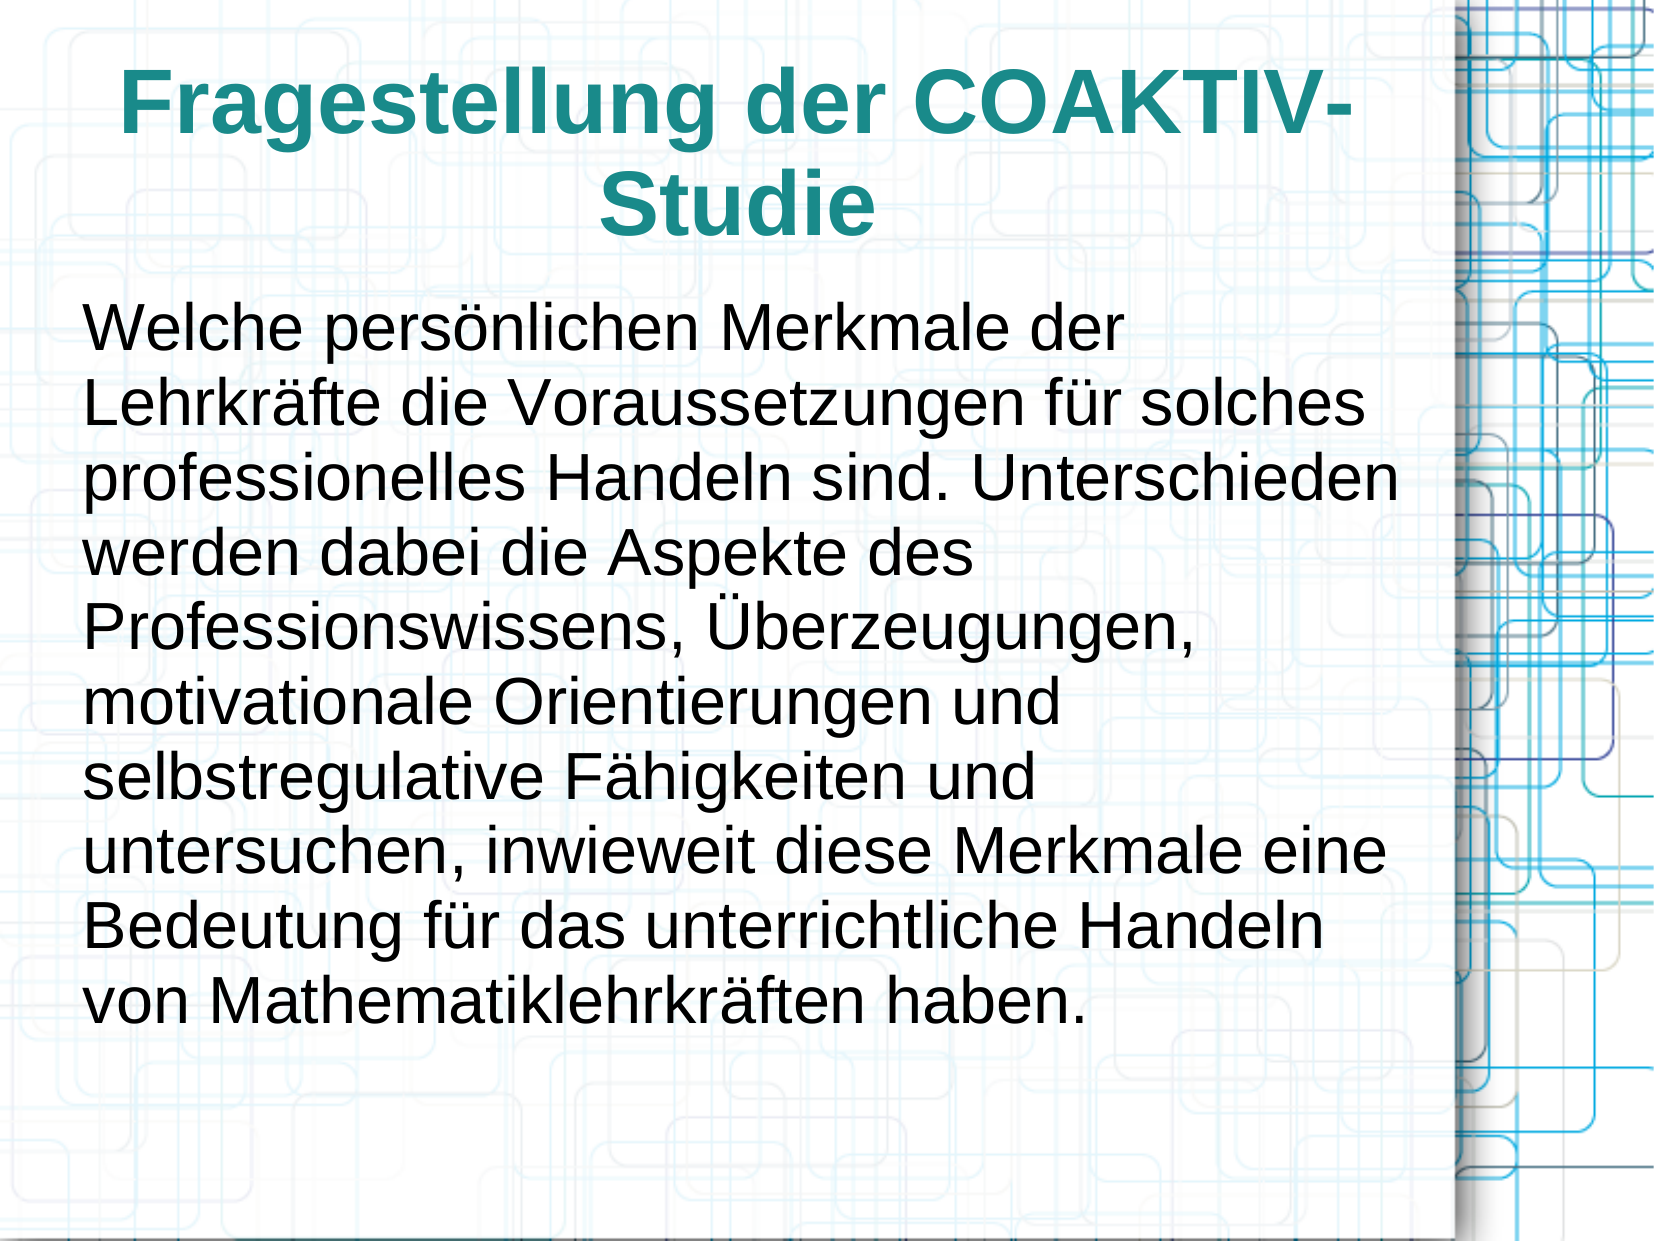

# Fragestellung der COAKTIV-Studie
Welche persönlichen Merkmale der Lehrkräfte die Voraussetzungen für solches professionelles Handeln sind. Unterschieden werden dabei die Aspekte des Professionswissens, Überzeugungen, motivationale Orientierungen und selbstregulative Fähigkeiten und untersuchen, inwieweit diese Merkmale eine Bedeutung für das unterrichtliche Handeln von Mathematiklehrkräften haben.